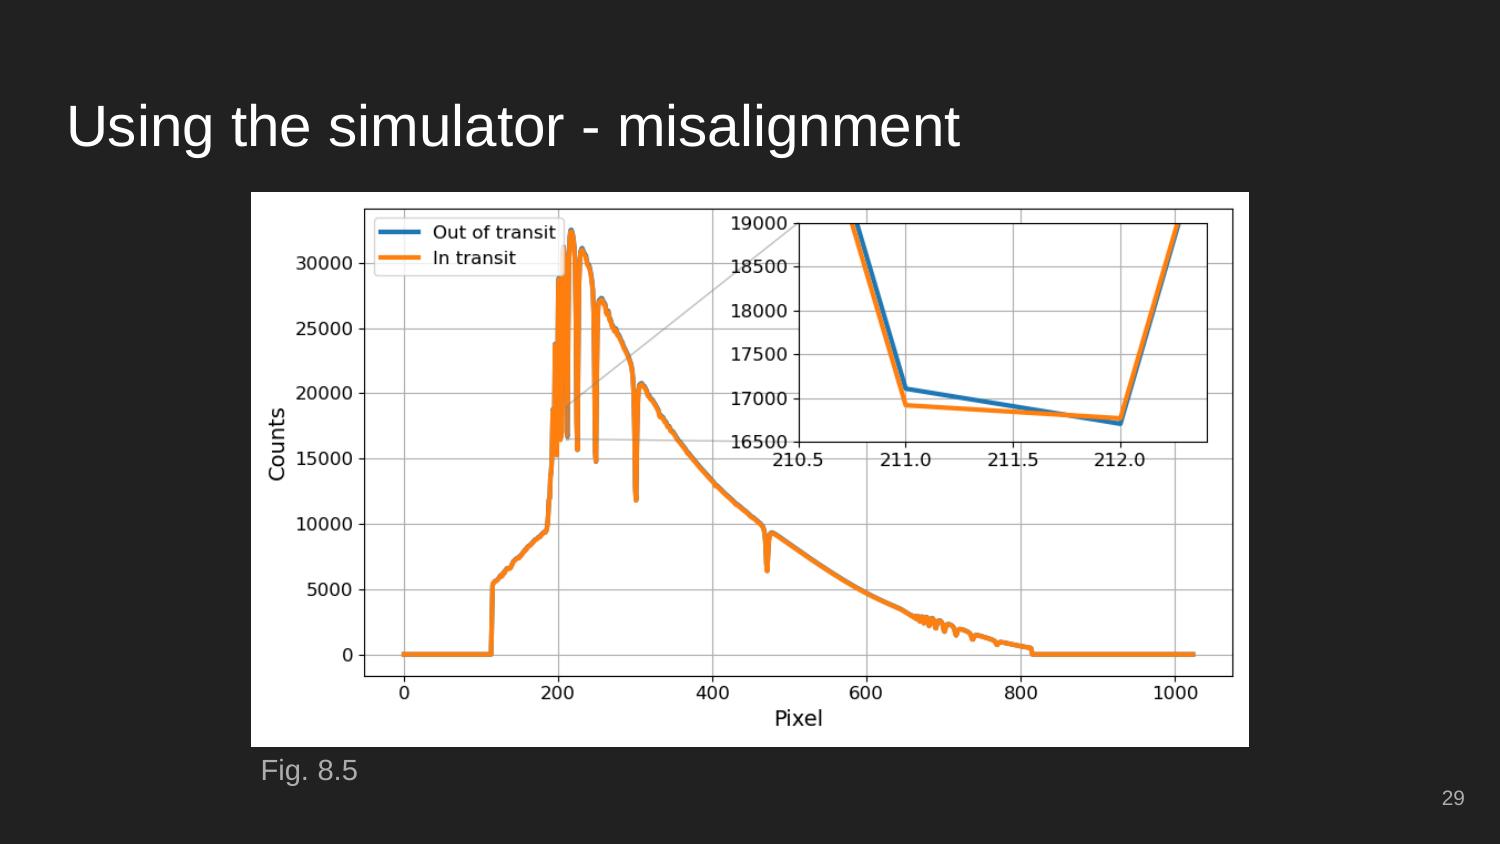

# Using the simulator - misalignment
Fig. 8.5